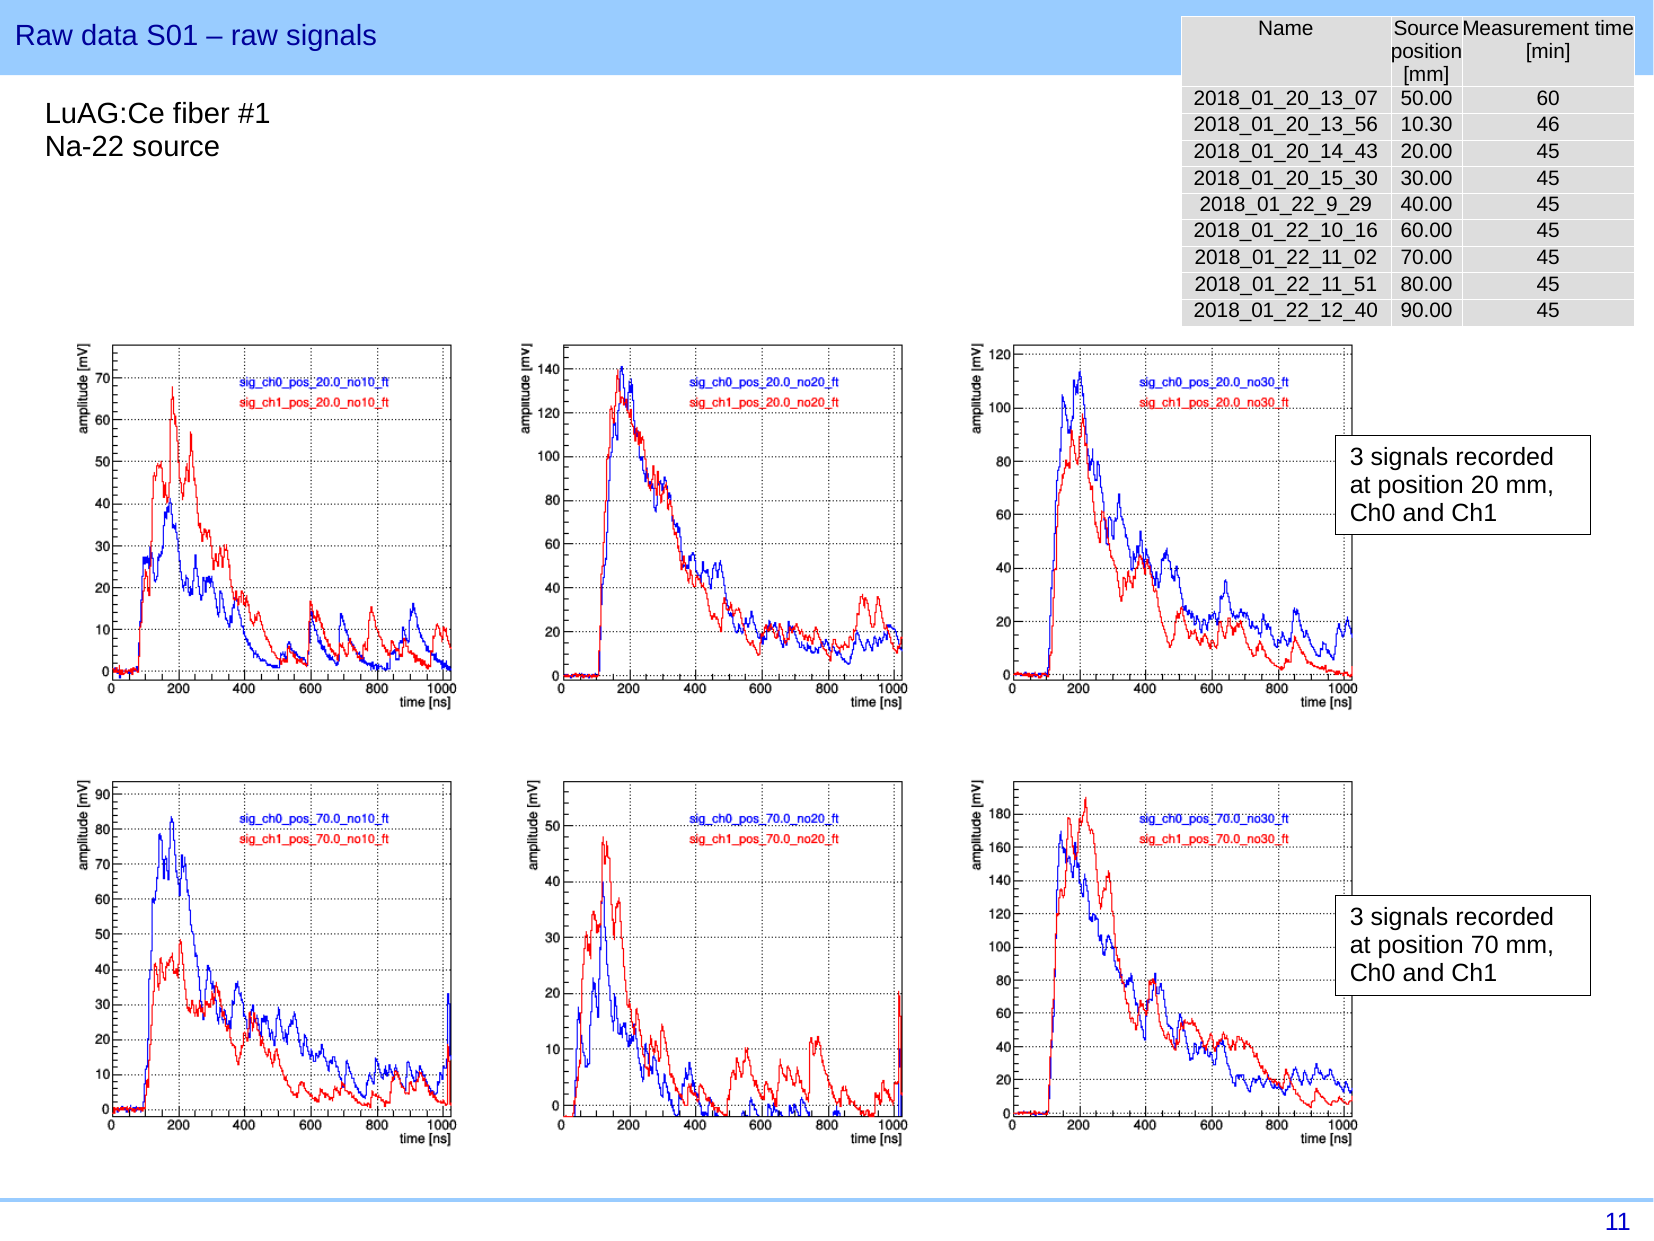

Raw data S01 – raw signals
| Name | Source position [mm] | Measurement time [min] |
| --- | --- | --- |
| 2018\_01\_20\_13\_07 | 50.00 | 60 |
| 2018\_01\_20\_13\_56 | 10.30 | 46 |
| 2018\_01\_20\_14\_43 | 20.00 | 45 |
| 2018\_01\_20\_15\_30 | 30.00 | 45 |
| 2018\_01\_22\_9\_29 | 40.00 | 45 |
| 2018\_01\_22\_10\_16 | 60.00 | 45 |
| 2018\_01\_22\_11\_02 | 70.00 | 45 |
| 2018\_01\_22\_11\_51 | 80.00 | 45 |
| 2018\_01\_22\_12\_40 | 90.00 | 45 |
LuAG:Ce fiber #1
Na-22 source
3 signals recorded at position 20 mm, Ch0 and Ch1
3 signals recorded at position 70 mm, Ch0 and Ch1